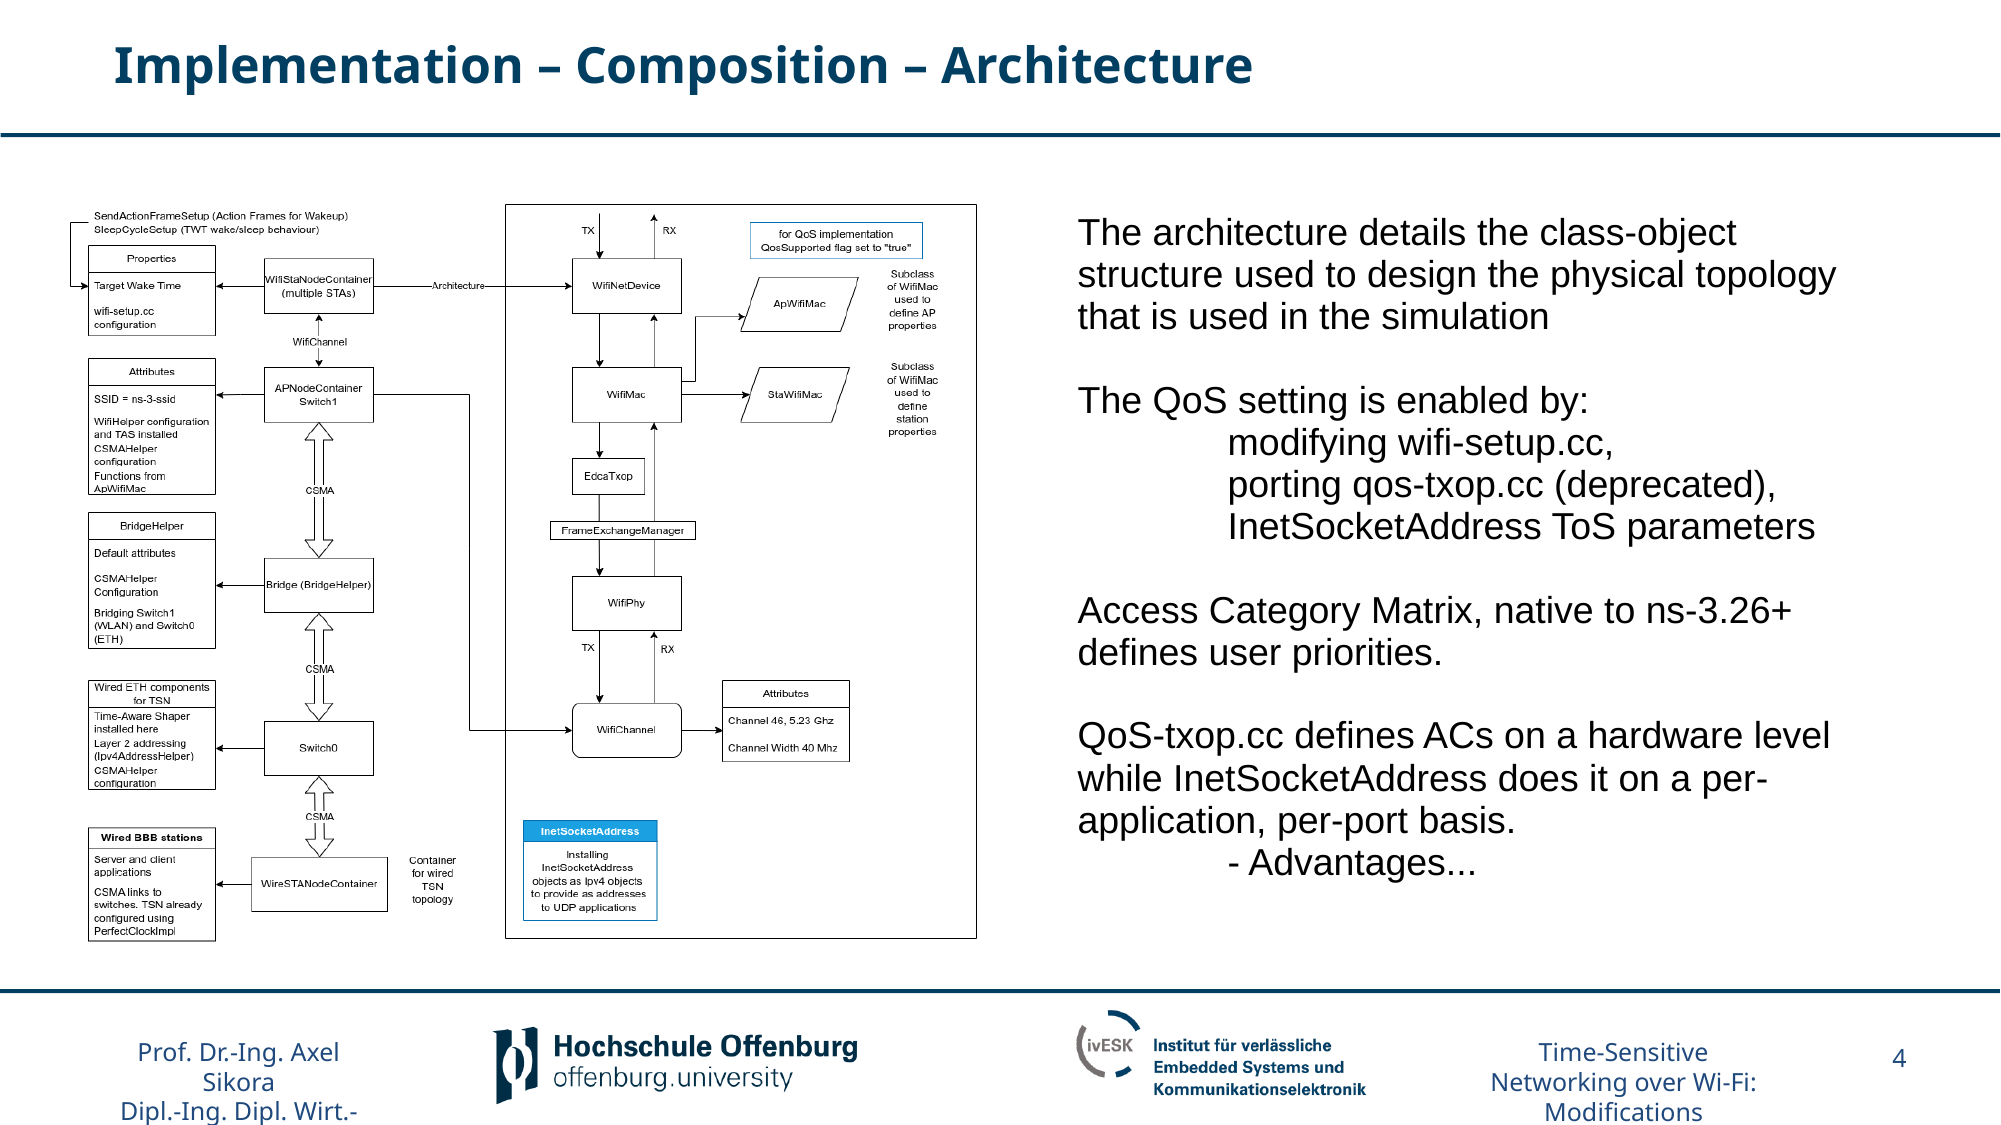

# Implementation – Composition – Architecture
The architecture details the class-object structure used to design the physical topology that is used in the simulation
The QoS setting is enabled by:
	modifying wifi-setup.cc,
	porting qos-txop.cc (deprecated),
	InetSocketAddress ToS parameters
Access Category Matrix, native to ns-3.26+ defines user priorities.
QoS-txop.cc defines ACs on a hardware level while InetSocketAddress does it on a per-application, per-port basis.
	- Advantages...